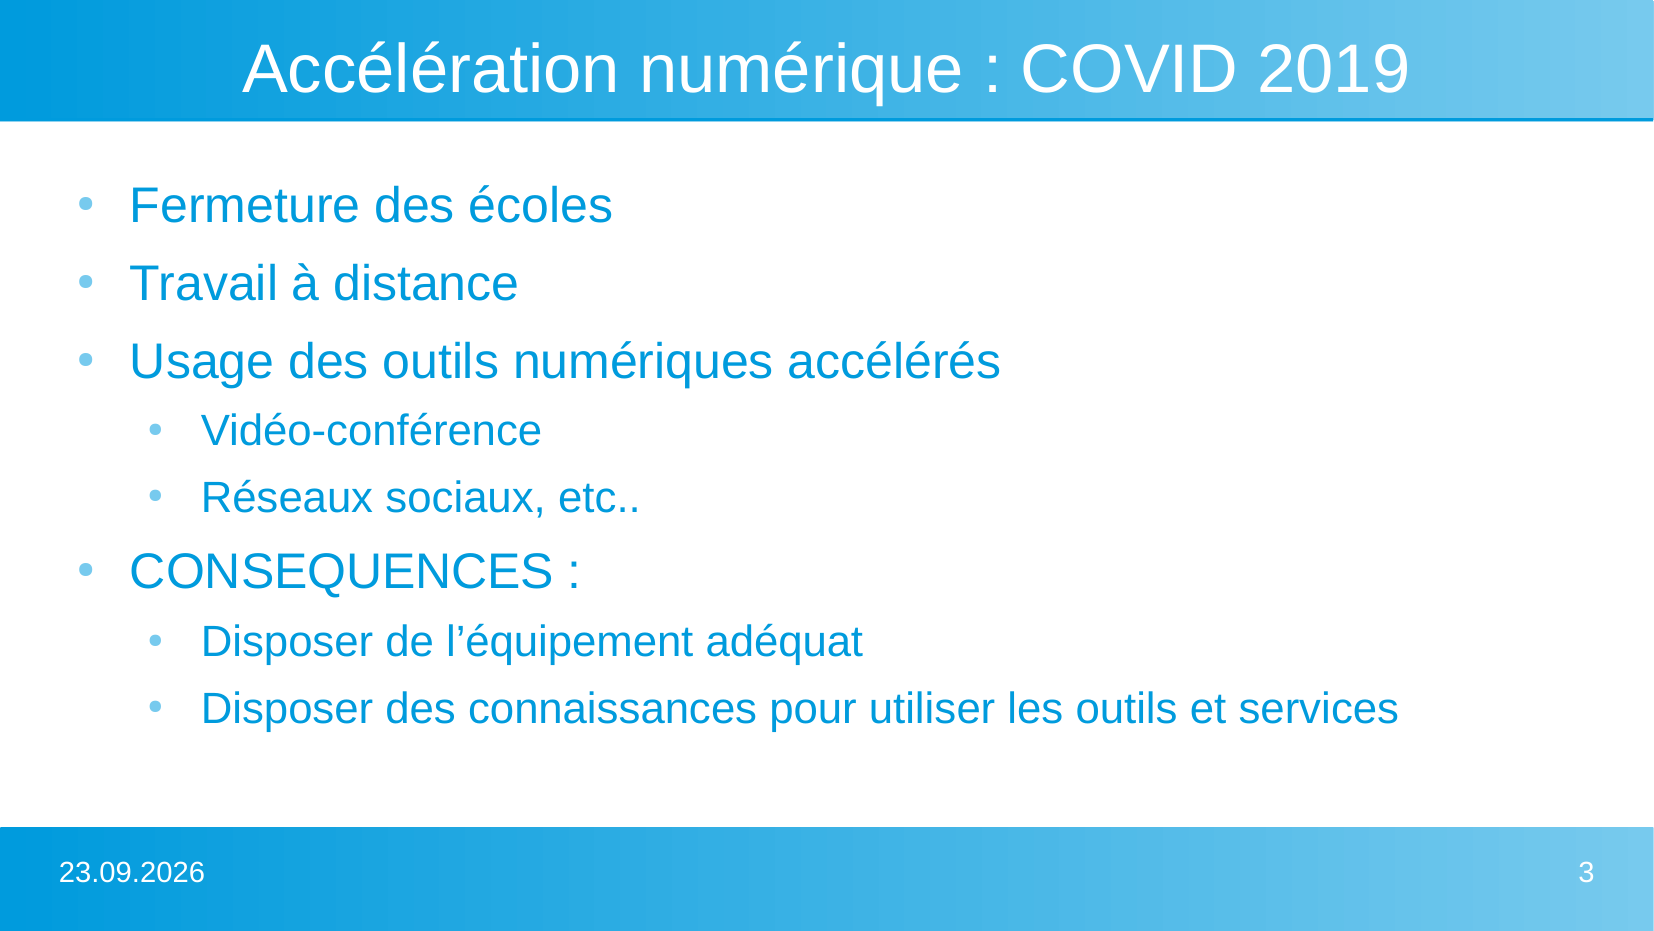

# Accélération numérique : COVID 2019
Fermeture des écoles
Travail à distance
Usage des outils numériques accélérés
Vidéo-conférence
Réseaux sociaux, etc..
CONSEQUENCES :
Disposer de l’équipement adéquat
Disposer des connaissances pour utiliser les outils et services
3